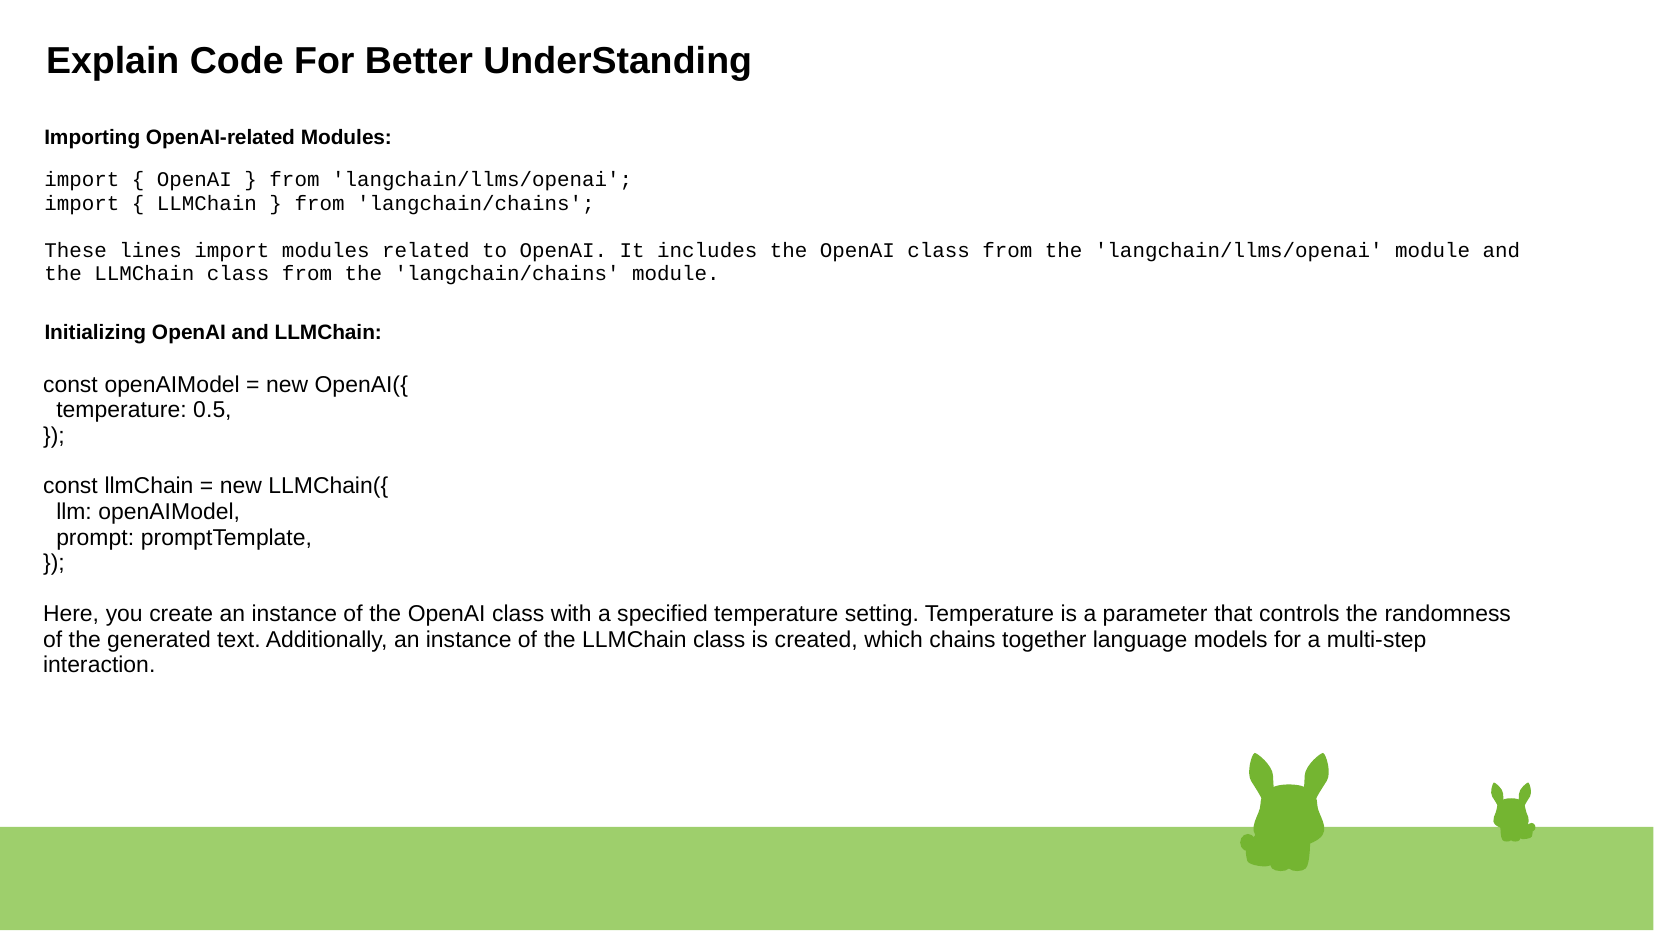

Explain Code For Better UnderStanding
Importing OpenAI-related Modules:
import { OpenAI } from 'langchain/llms/openai';
import { LLMChain } from 'langchain/chains';
These lines import modules related to OpenAI. It includes the OpenAI class from the 'langchain/llms/openai' module and the LLMChain class from the 'langchain/chains' module.
Initializing OpenAI and LLMChain:
const openAIModel = new OpenAI({
 temperature: 0.5,
});
const llmChain = new LLMChain({
 llm: openAIModel,
 prompt: promptTemplate,
});
Here, you create an instance of the OpenAI class with a specified temperature setting. Temperature is a parameter that controls the randomness of the generated text. Additionally, an instance of the LLMChain class is created, which chains together language models for a multi-step interaction.